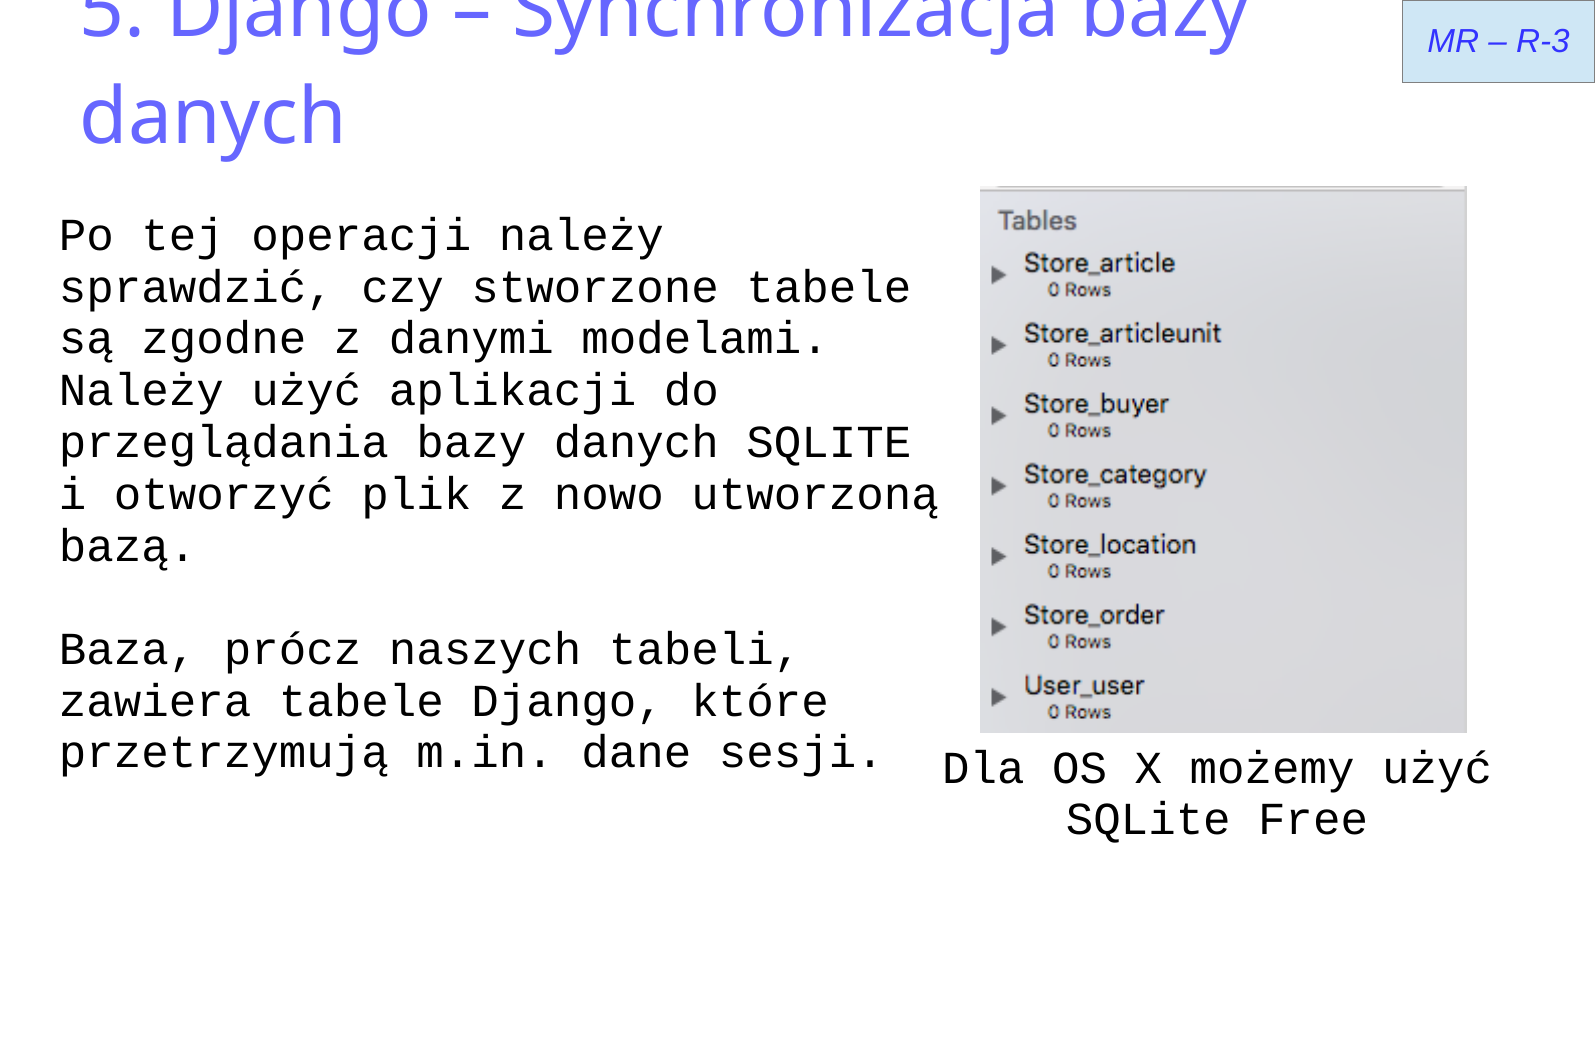

MR – R-3
# 5. Django – Synchronizacja bazy danych
Po tej operacji należy sprawdzić, czy stworzone tabele są zgodne z danymi modelami. Należy użyć aplikacji do przeglądania bazy danych SQLITE i otworzyć plik z nowo utworzoną bazą.
Baza, prócz naszych tabeli, zawiera tabele Django, które przetrzymują m.in. dane sesji.
Dla OS X możemy użyć SQLite Free